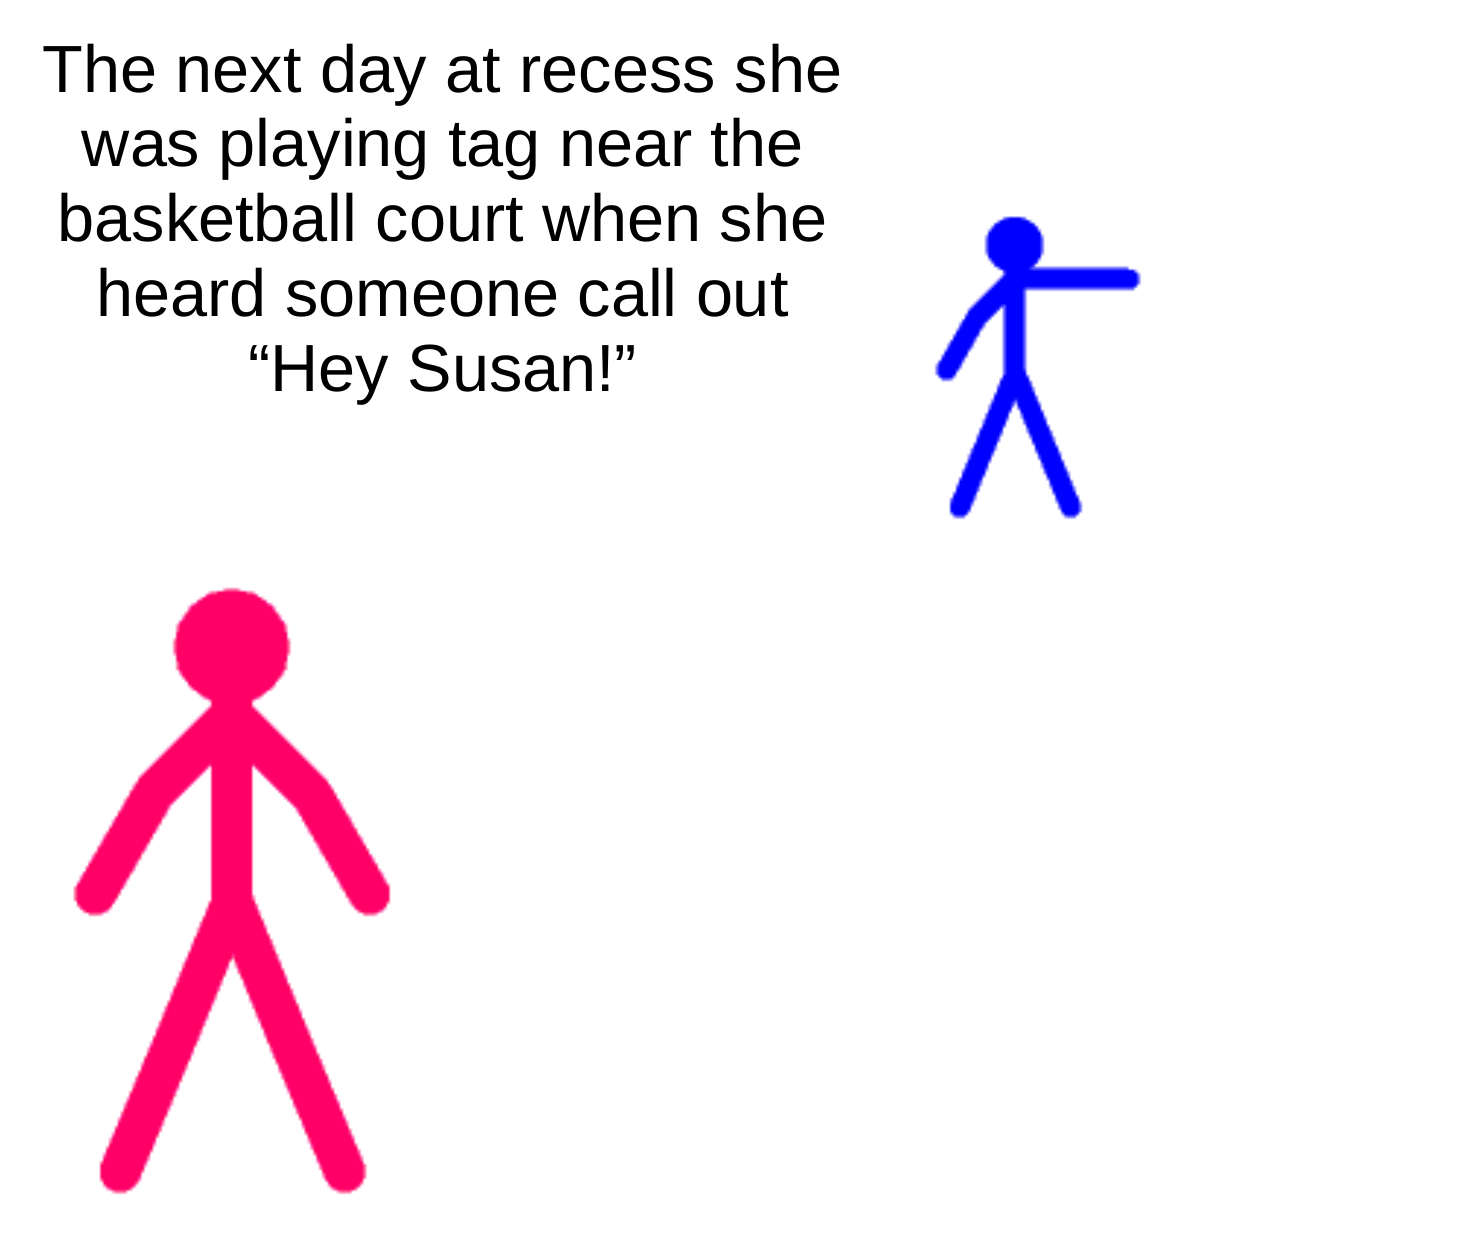

# The next day at recess she was playing tag near the basketball court when she heard someone call out “Hey Susan!”